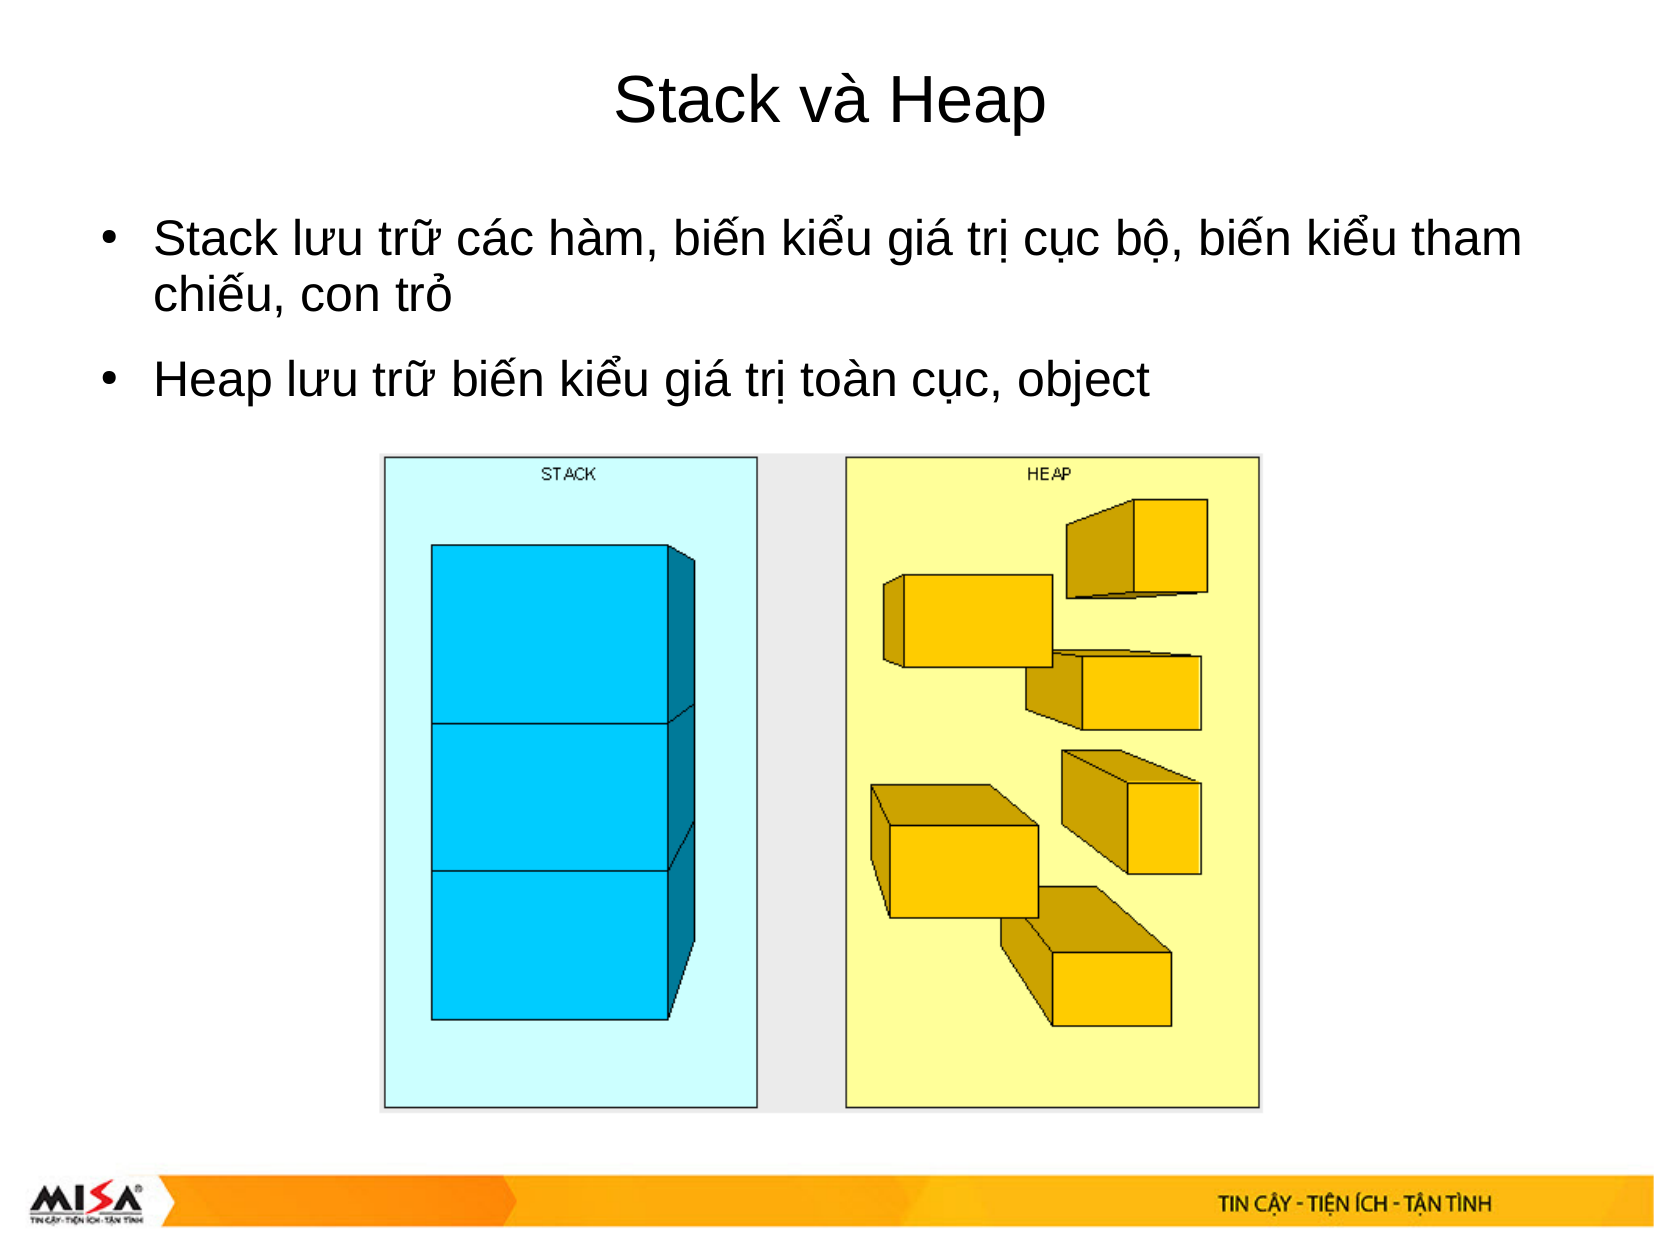

# Stack và Heap
Stack lưu trữ các hàm, biến kiểu giá trị cục bộ, biến kiểu tham chiếu, con trỏ
Heap lưu trữ biến kiểu giá trị toàn cục, object